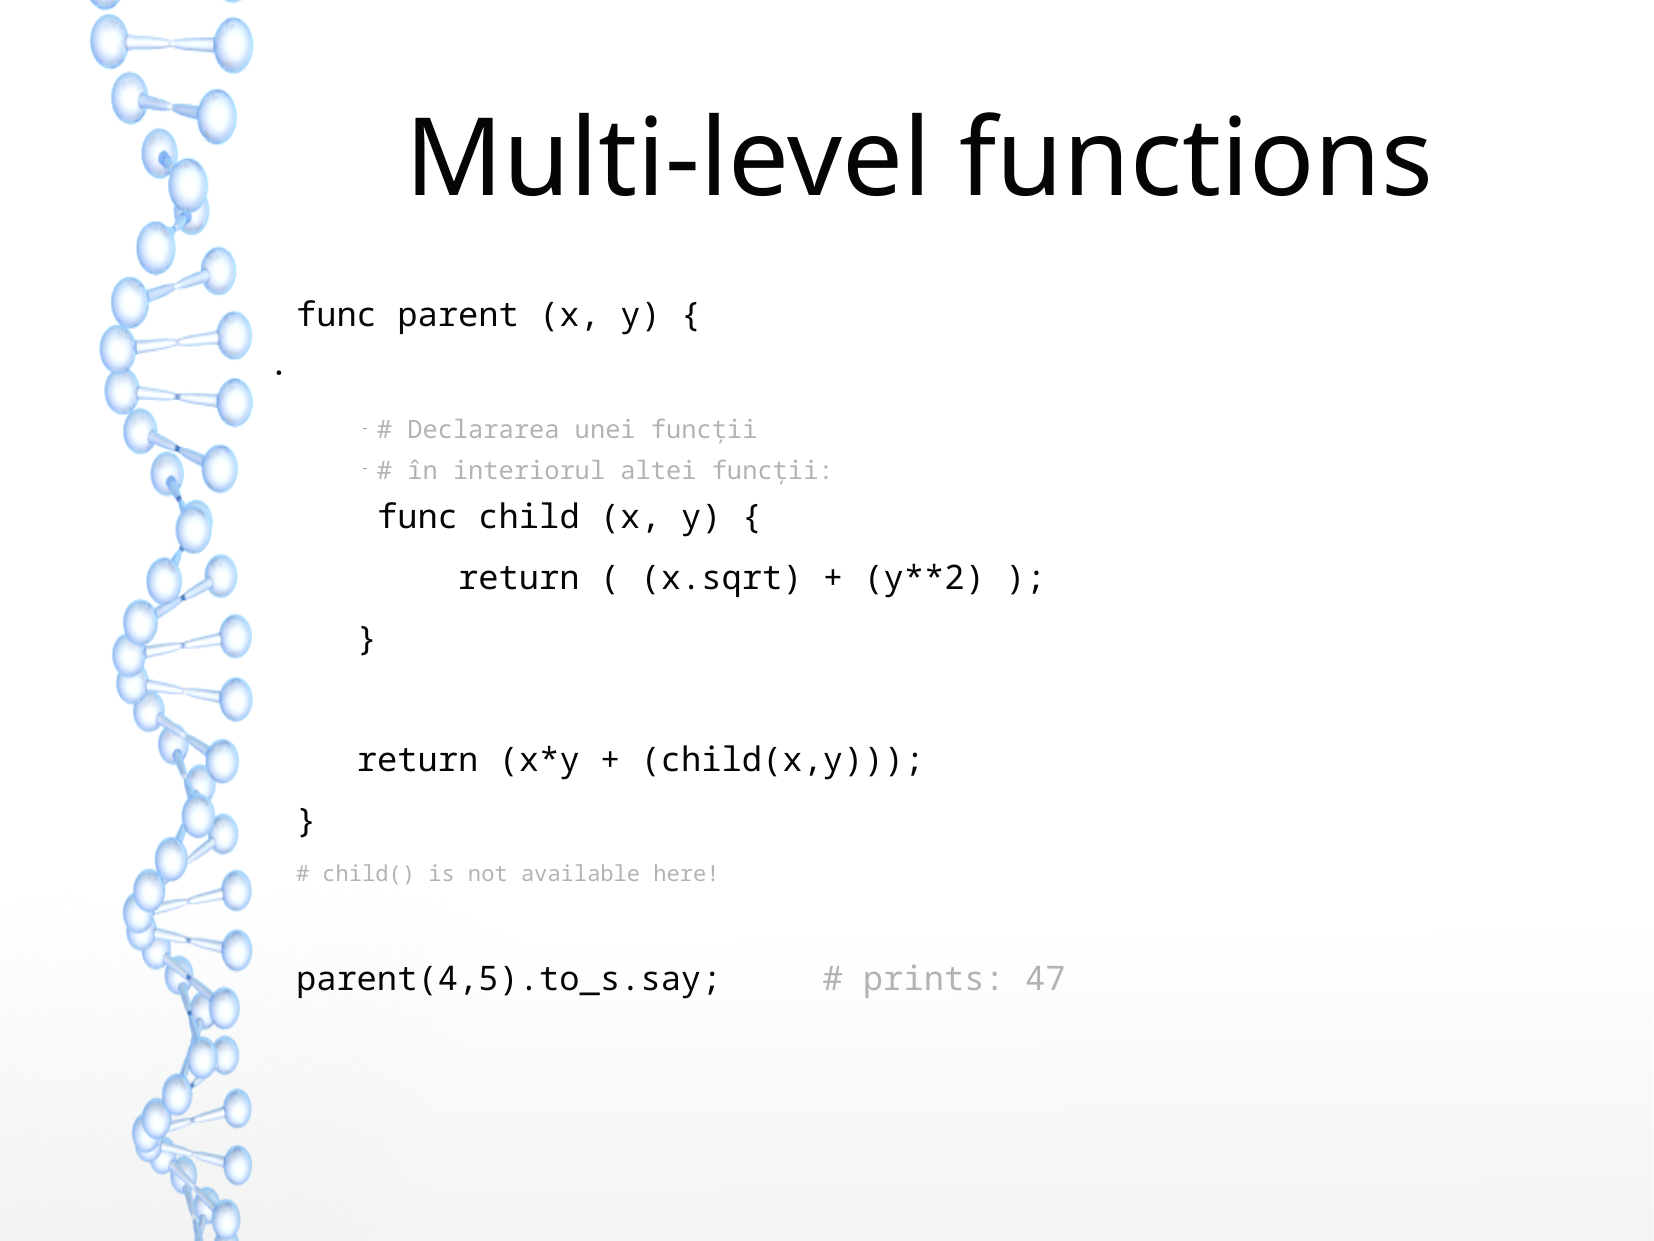

# Multi-level functions
func parent (x, y) {
# Declararea unei funcții
# în interiorul altei funcții:
 func child (x, y) {
 return ( (x.sqrt) + (y**2) );
 }
 return (x*y + (child(x,y)));
}
# child() is not available here!
parent(4,5).to_s.say; # prints: 47